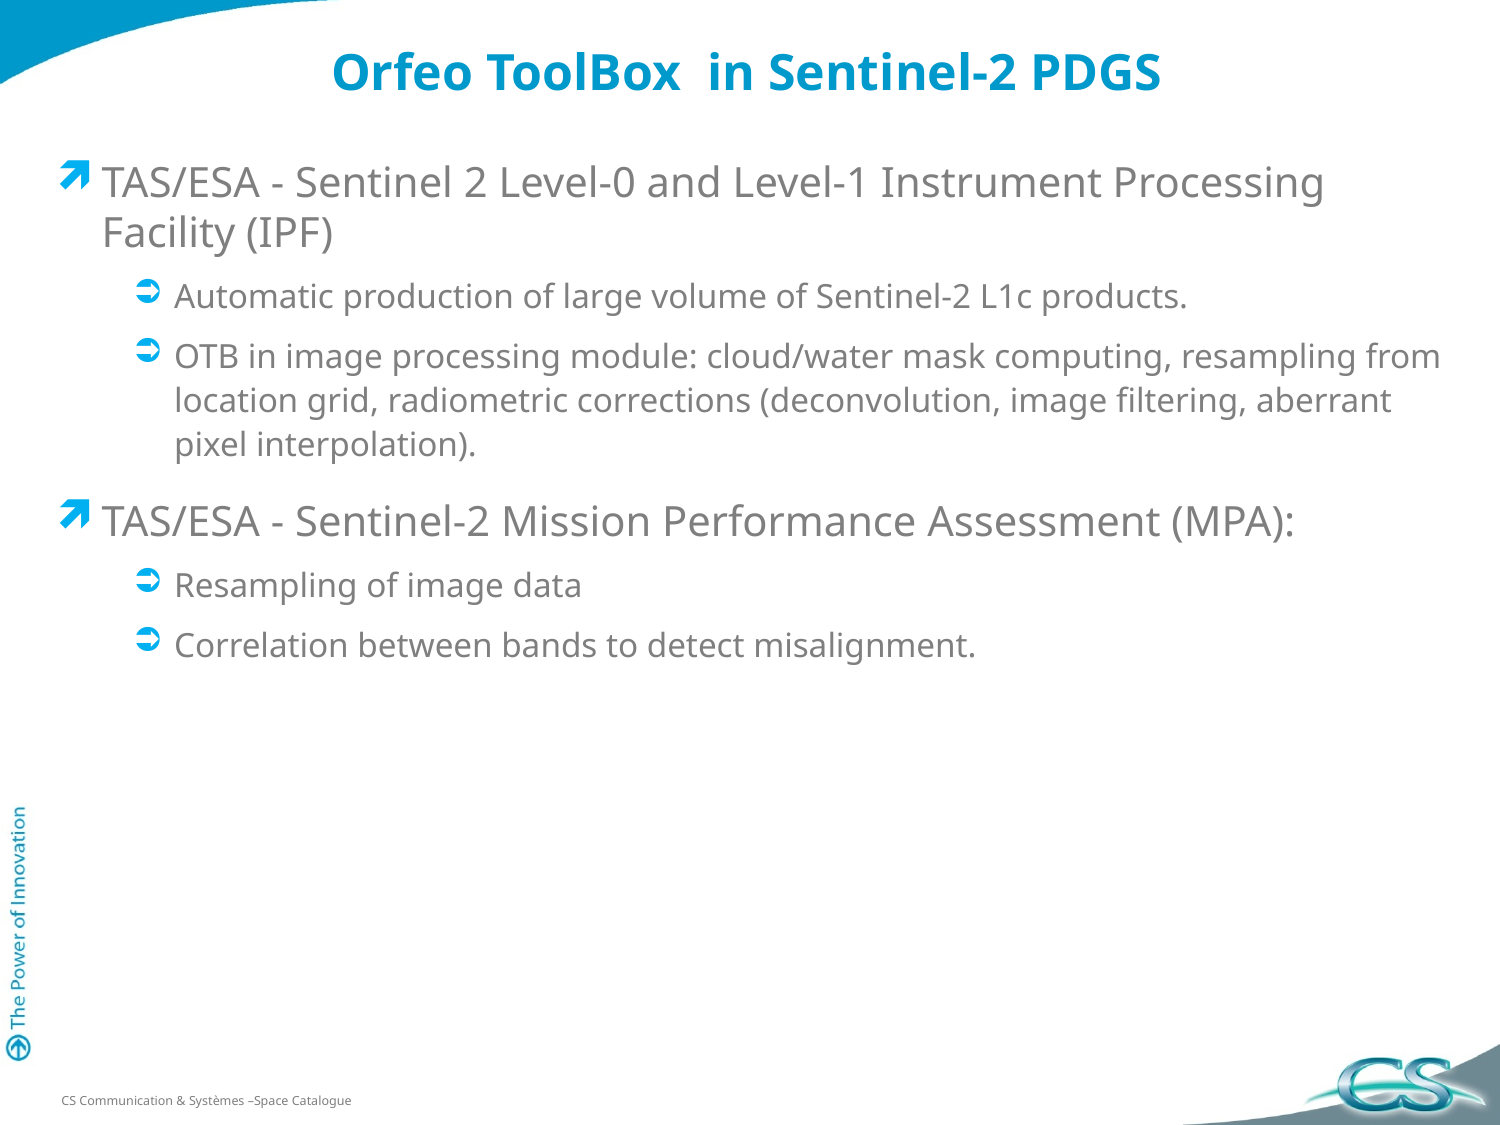

# Orfeo ToolBox in Sentinel-2 PDGS
TAS/ESA - Sentinel 2 Level-0 and Level-1 Instrument Processing Facility (IPF)
Automatic production of large volume of Sentinel-2 L1c products.
OTB in image processing module: cloud/water mask computing, resampling from location grid, radiometric corrections (deconvolution, image filtering, aberrant pixel interpolation).
TAS/ESA - Sentinel-2 Mission Performance Assessment (MPA):
Resampling of image data
Correlation between bands to detect misalignment.